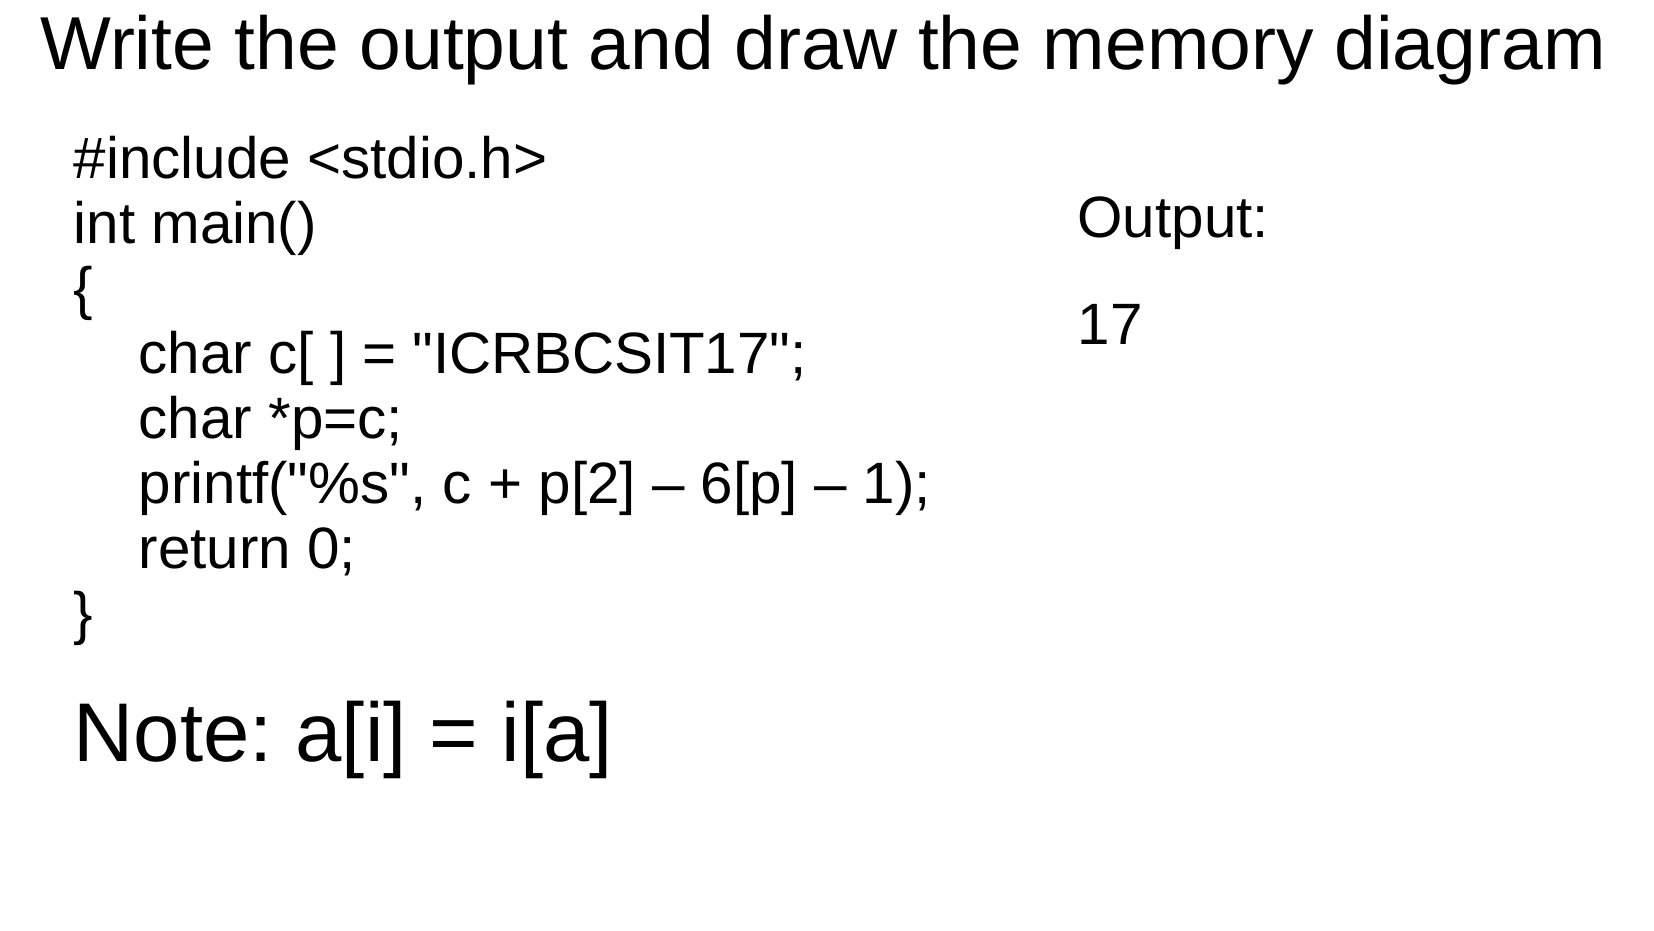

# Write the output and draw the memory diagram
#include <stdio.h>
int main()
{
 char c[ ] = "ICRBCSIT17";
 char *p=c;
 printf("%s", c + p[2] – 6[p] – 1);
 return 0;
}
Output:
17
Note: a[i] = i[a]